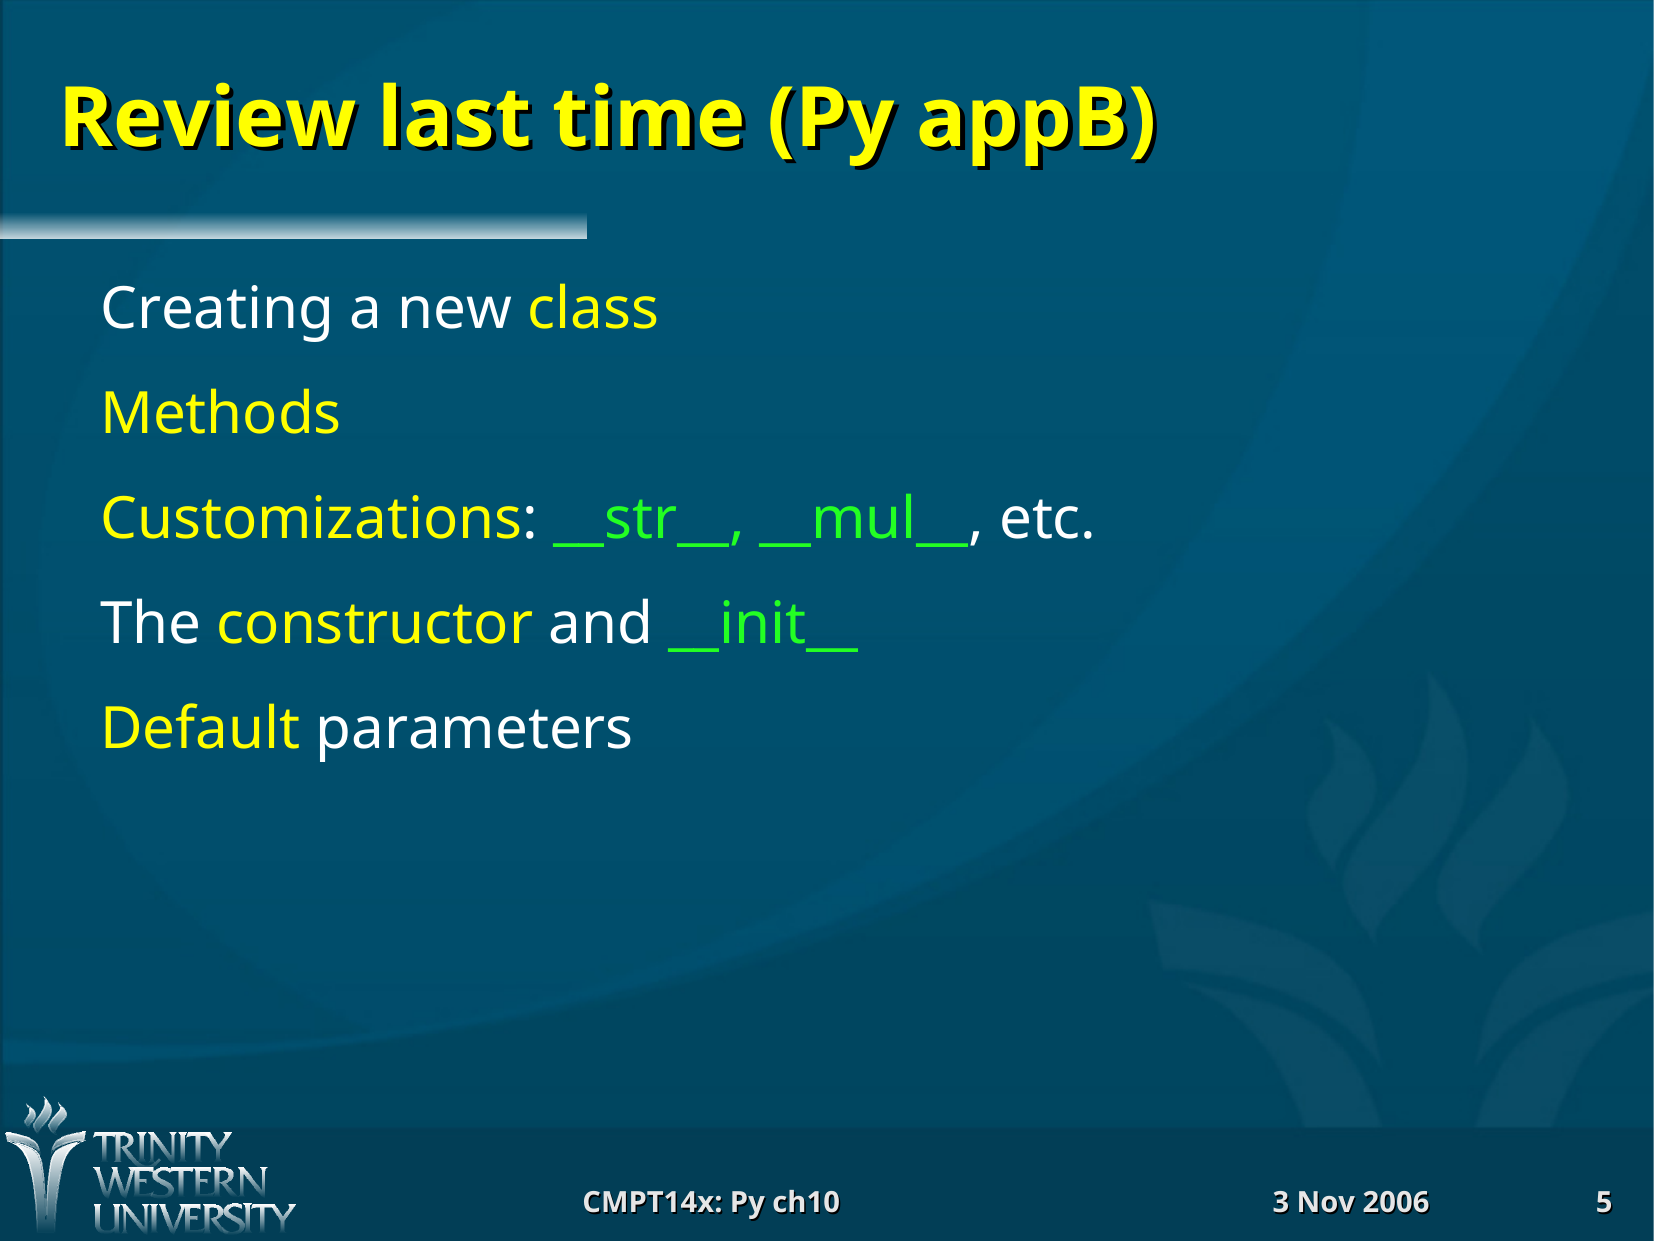

# Review last time (Py appB)
Creating a new class
Methods
Customizations: __str__, __mul__, etc.
The constructor and __init__
Default parameters
CMPT14x: Py ch10
3 Nov 2006
5